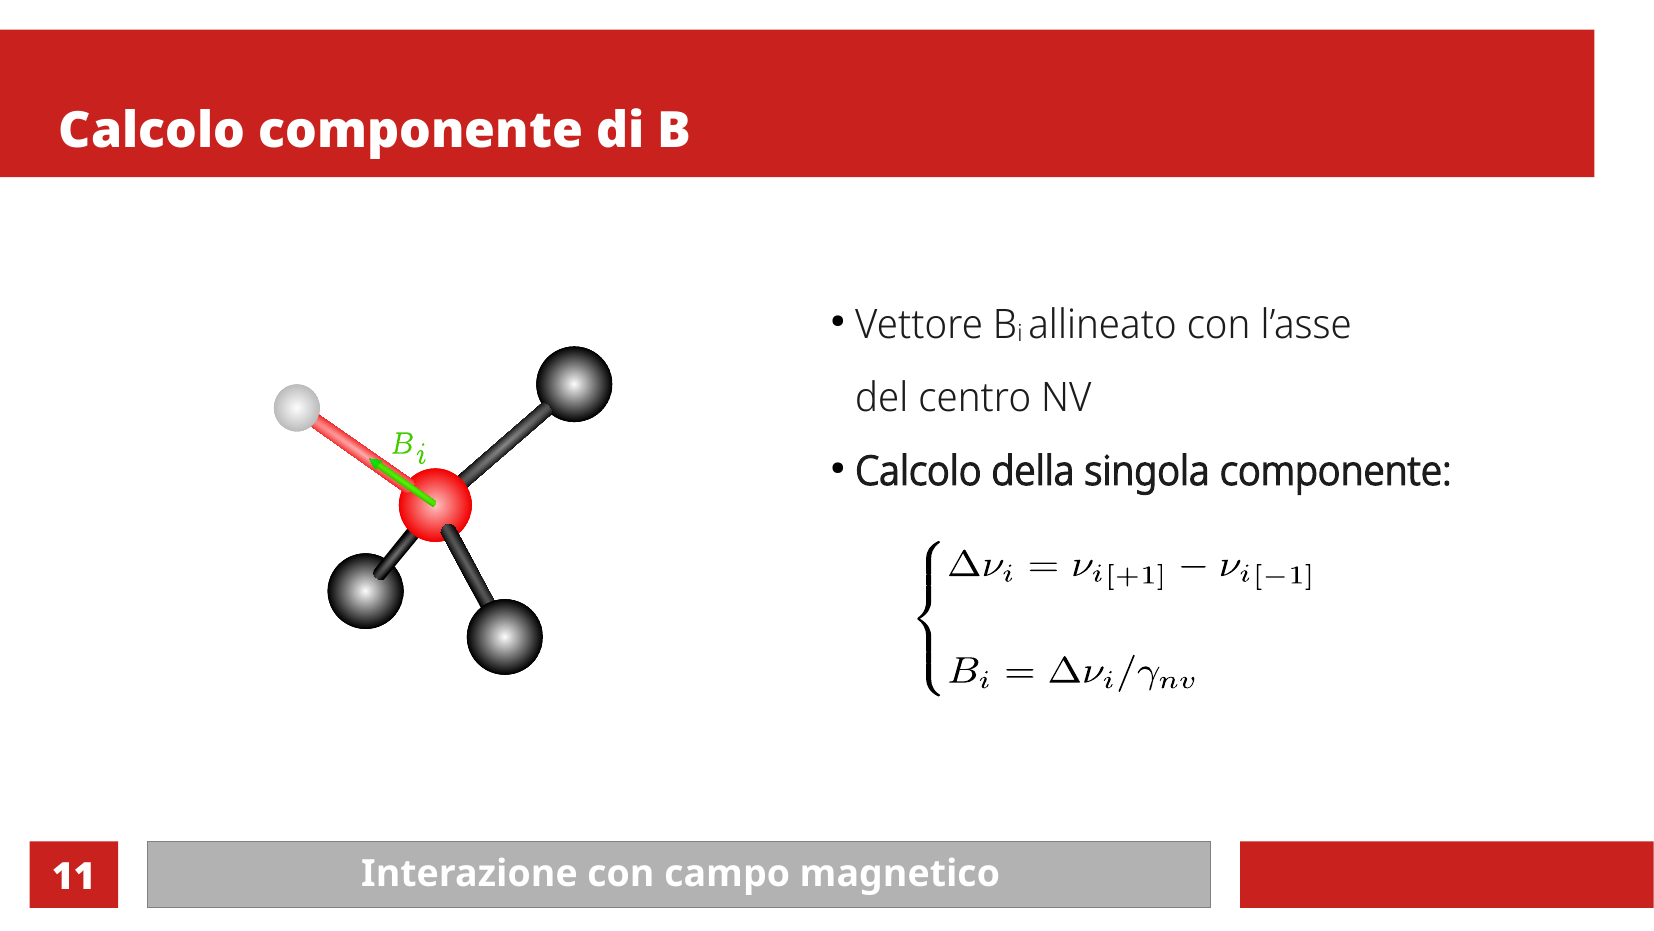

# Calcolo componente di B
 Vettore Bi allineato con l’asse
 del centro NV
 Calcolo della singola componente:
Interazione con campo magnetico
11